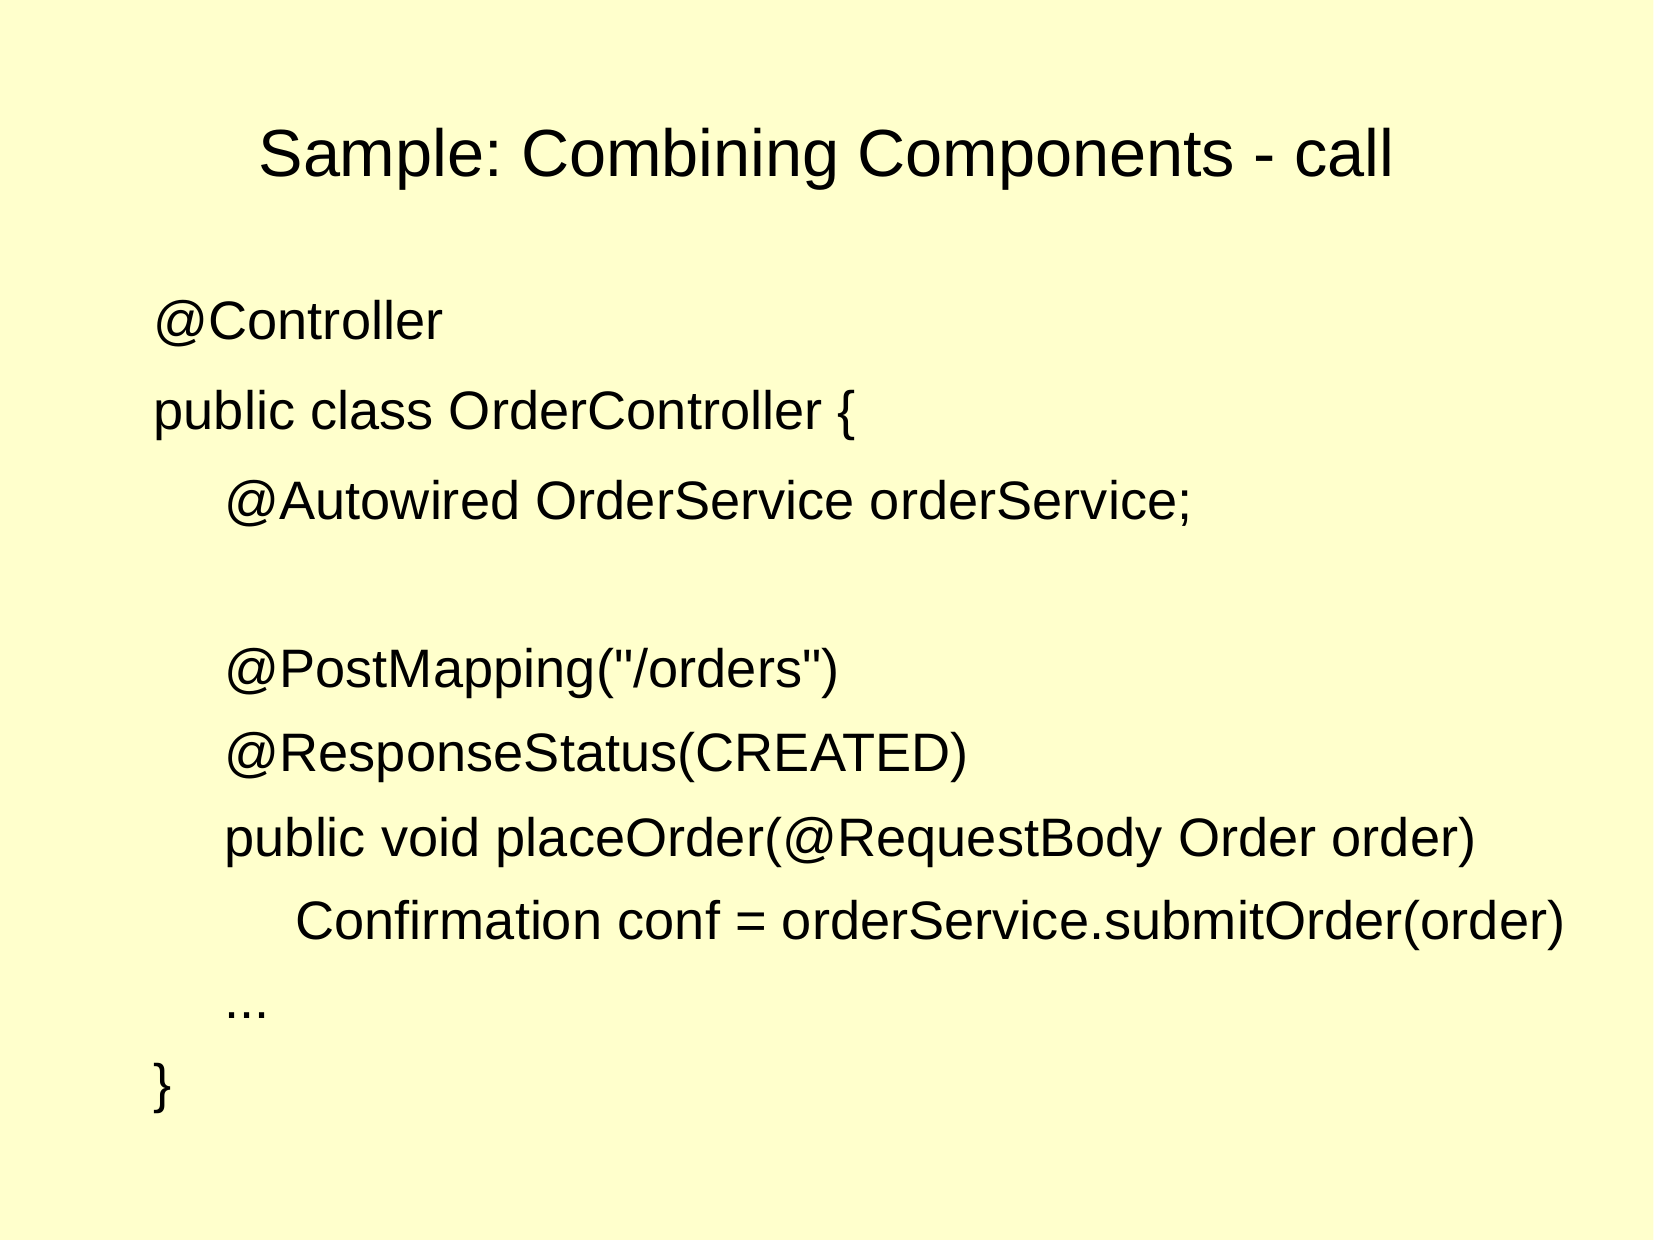

# Sample: Combining Components - call
@Controller
public class OrderController {
@Autowired OrderService orderService;
@PostMapping("/orders")
@ResponseStatus(CREATED)
public void placeOrder(@RequestBody Order order)
Confirmation conf = orderService.submitOrder(order)
...
}